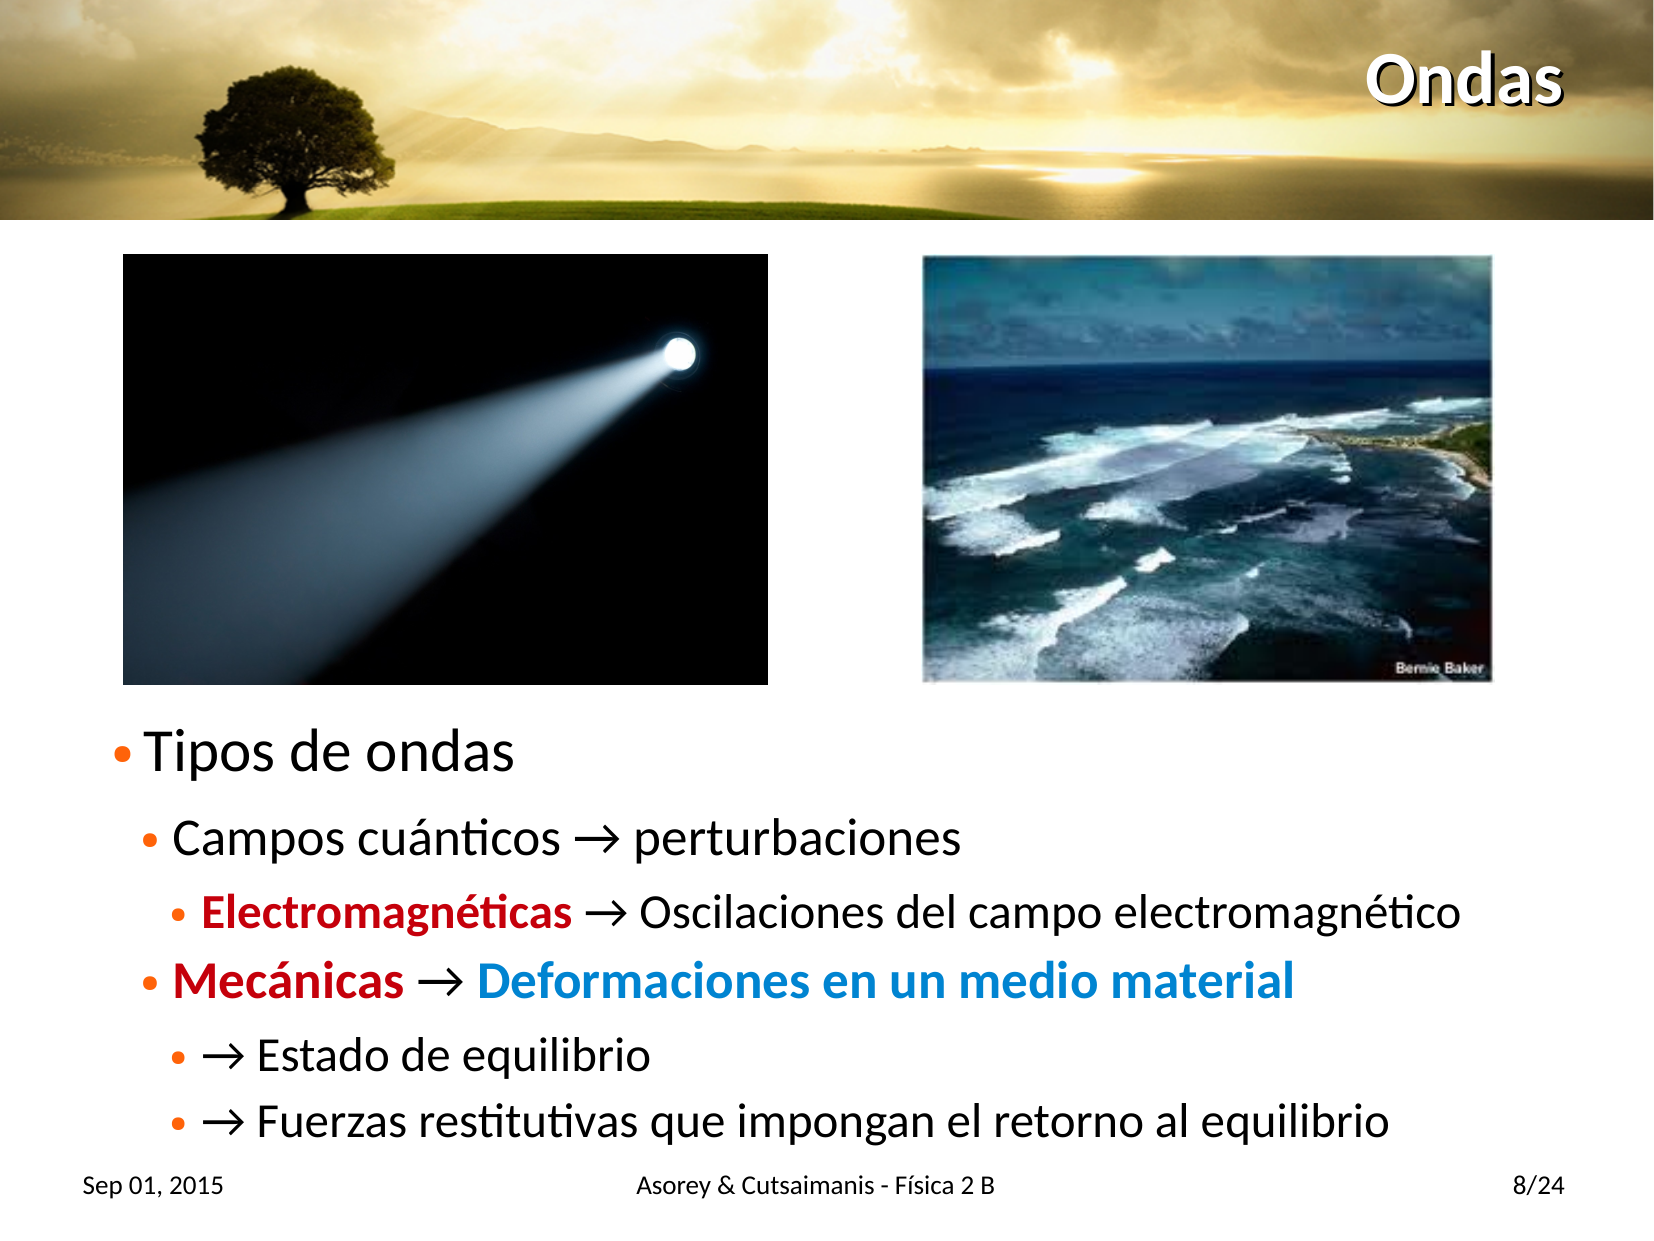

# Ondas
Tipos de ondas
Campos cuánticos → perturbaciones
Electromagnéticas → Oscilaciones del campo electromagnético
Mecánicas → Deformaciones en un medio material
→ Estado de equilibrio
→ Fuerzas restitutivas que impongan el retorno al equilibrio
Sep 01, 2015
Asorey & Cutsaimanis - Física 2 B
8